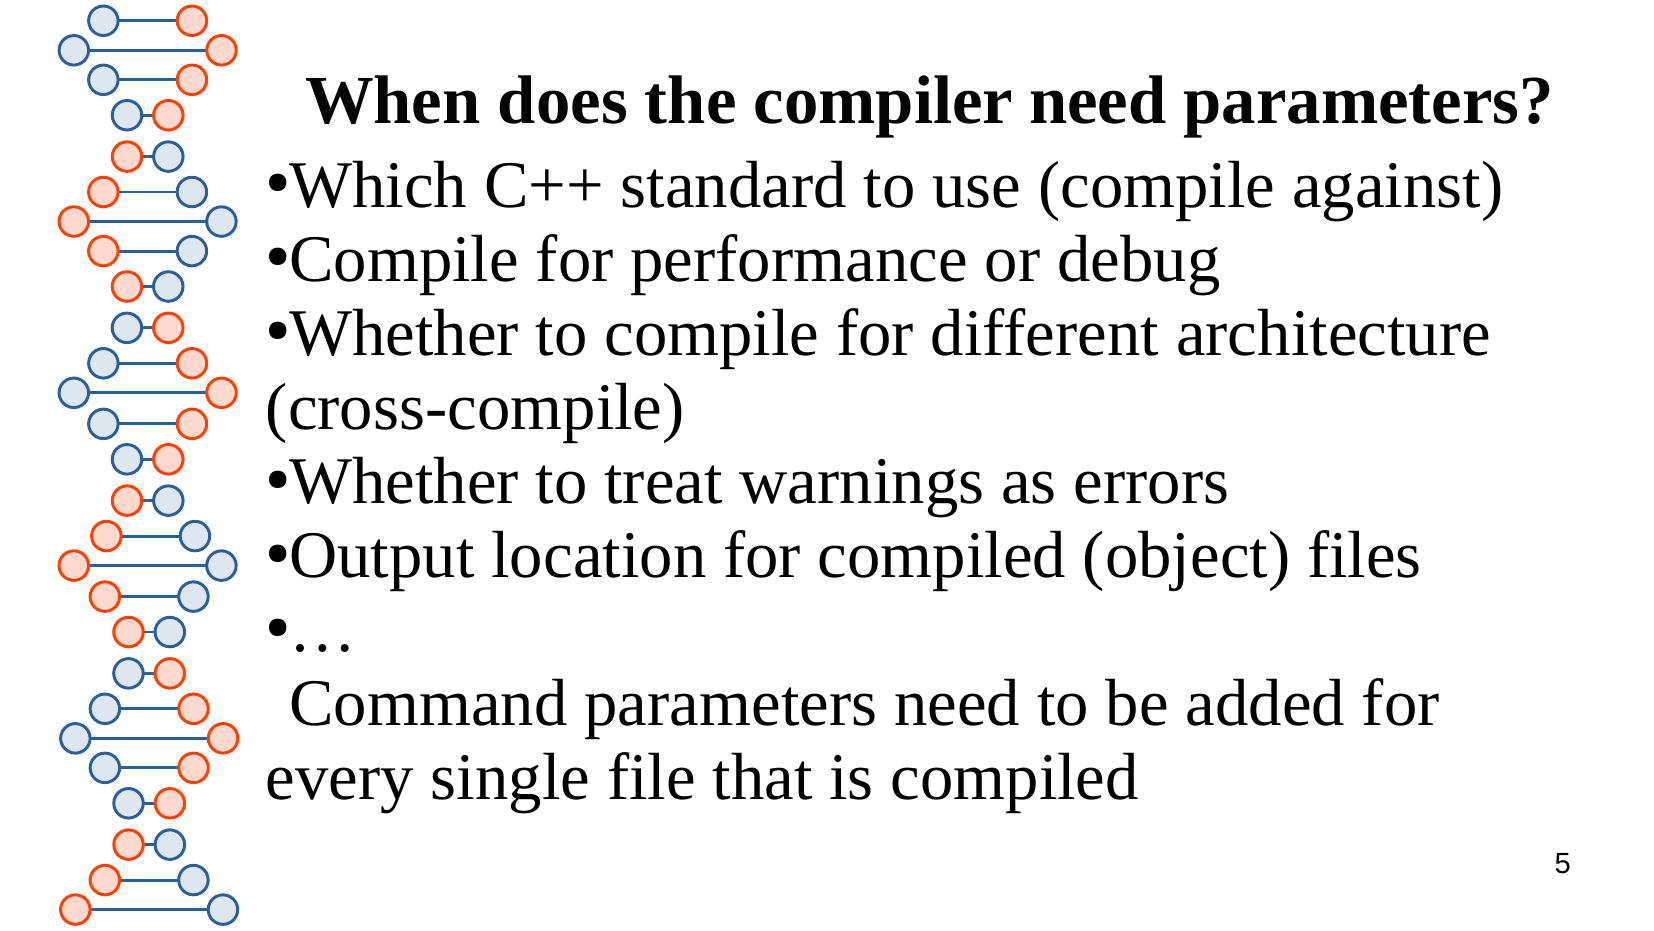

# When does the compiler need parameters?
Which C++ standard to use (compile against)
Compile for performance or debug
Whether to compile for different architecture (cross-compile)
Whether to treat warnings as errors
Output location for compiled (object) files
…
Command parameters need to be added for every single file that is compiled
5